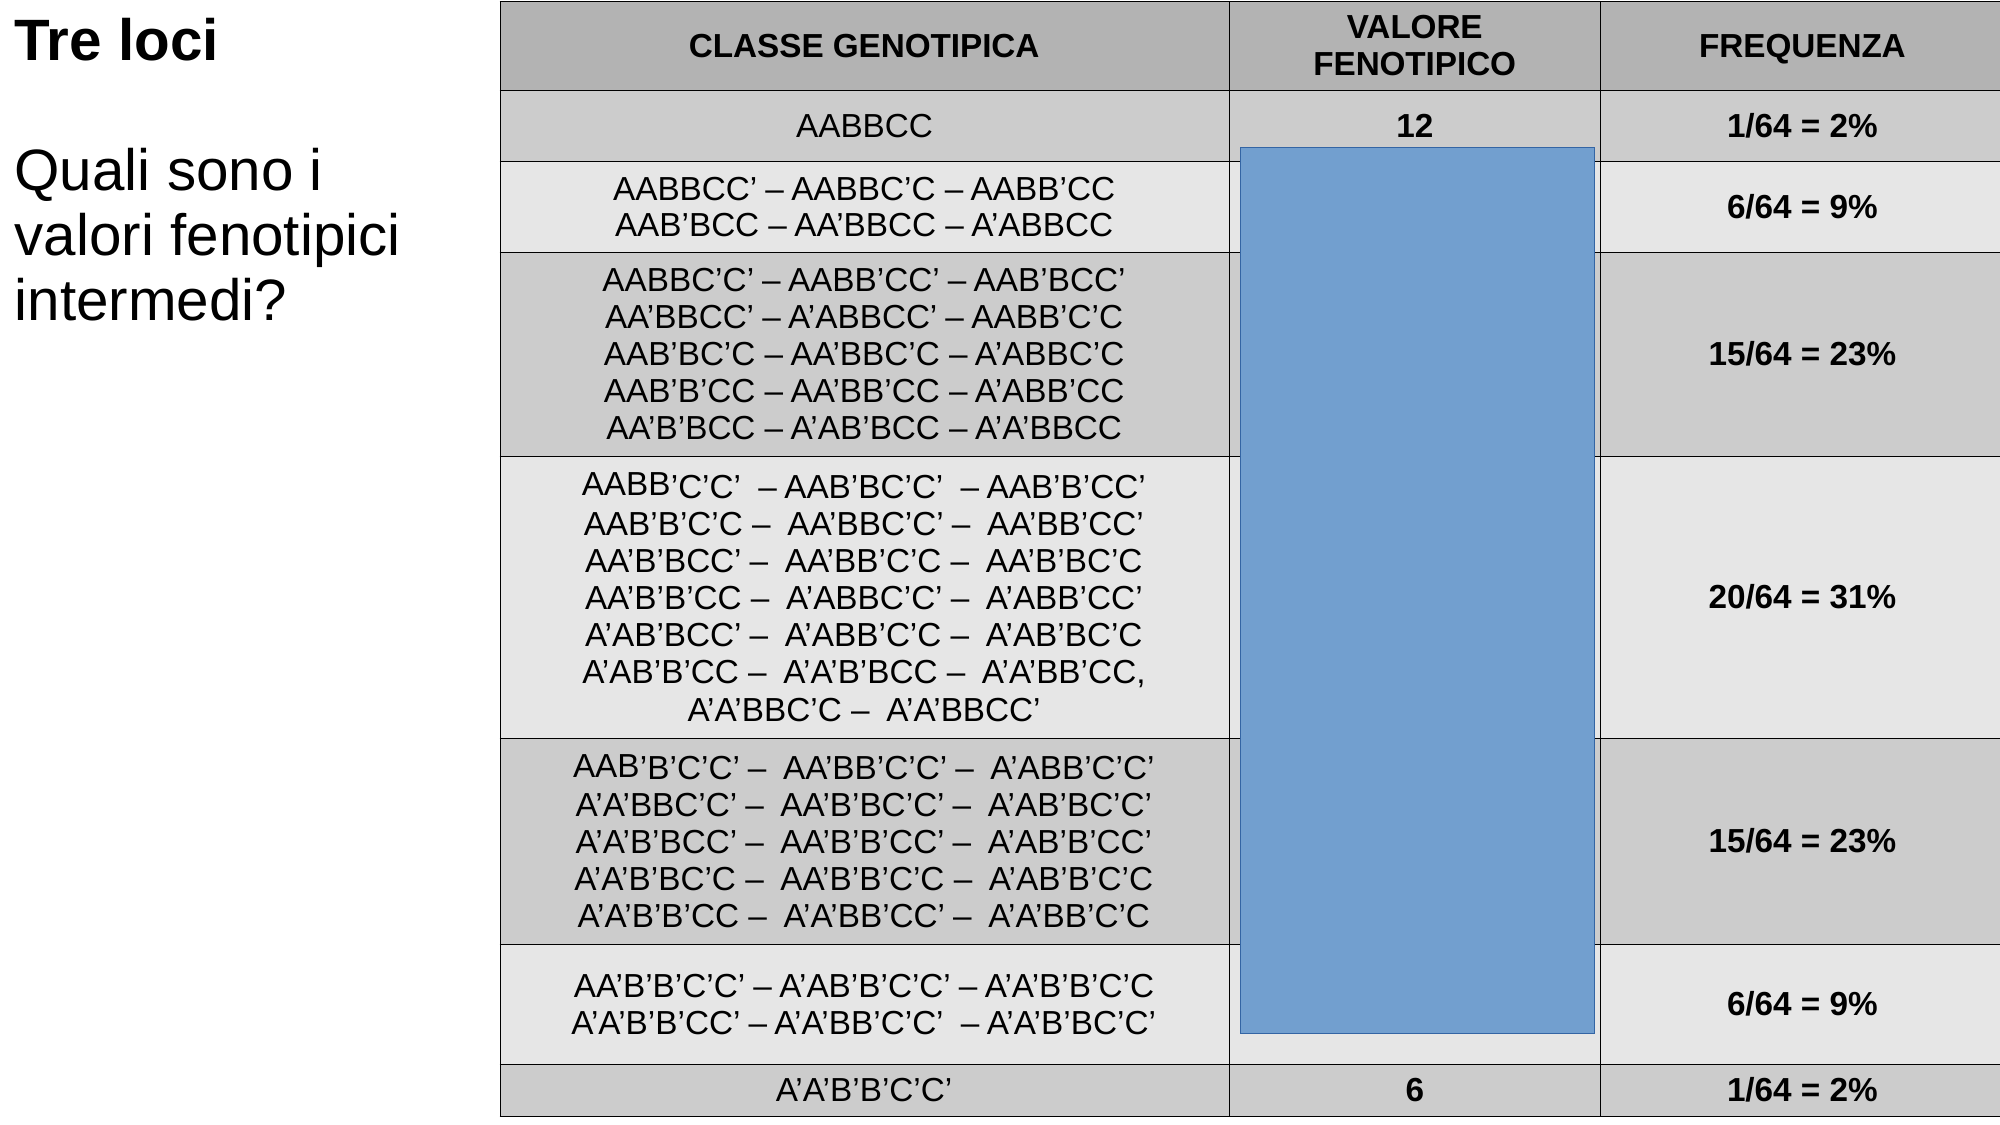

Tre loci
Quali sono i
valori fenotipici
intermedi?
| CLASSE GENOTIPICA | VALORE FENOTIPICO | FREQUENZA |
| --- | --- | --- |
| AABBCC | 12 | 1/64 = 2% |
| AABBCC’ – AABBC’C – AABB’CC AAB’BCC – AA’BBCC – A’ABBCC | 11 | 6/64 = 9% |
| AABBC’C’ – AABB’CC’ – AAB’BCC’ AA’BBCC’ – A’ABBCC’ – AABB’C’C AAB’BC’C – AA’BBC’C – A’ABBC’C AAB’B’CC – AA’BB’CC – A’ABB’CC AA’B’BCC – A’AB’BCC – A’A’BBCC | 10 | 15/64 = 23% |
| AABB’C’C’ – AAB’BC’C’ – AAB’B’CC’ AAB’B’C’C – AA’BBC’C’ – AA’BB’CC’ AA’B’BCC’ – AA’BB’C’C – AA’B’BC’C AA’B’B’CC – A’ABBC’C’ – A’ABB’CC’ A’AB’BCC’ – A’ABB’C’C – A’AB’BC’C A’AB’B’CC – A’A’B’BCC – A’A’BB’CC, A’A’BBC’C – A’A’BBCC’ | 9 | 20/64 = 31% |
| AAB’B’C’C’ – AA’BB’C’C’ – A’ABB’C’C’ A’A’BBC’C’ – AA’B’BC’C’ – A’AB’BC’C’ A’A’B’BCC’ – AA’B’B’CC’ – A’AB’B’CC’ A’A’B’BC’C – AA’B’B’C’C – A’AB’B’C’C A’A’B’B’CC – A’A’BB’CC’ – A’A’BB’C’C | 8 | 15/64 = 23% |
| AA’B’B’C’C’ – A’AB’B’C’C’ – A’A’B’B’C’C A’A’B’B’CC’ – A’A’BB’C’C’ – A’A’B’BC’C’ | 7 | 6/64 = 9% |
| A’A’B’B’C’C’ | 6 | 1/64 = 2% |